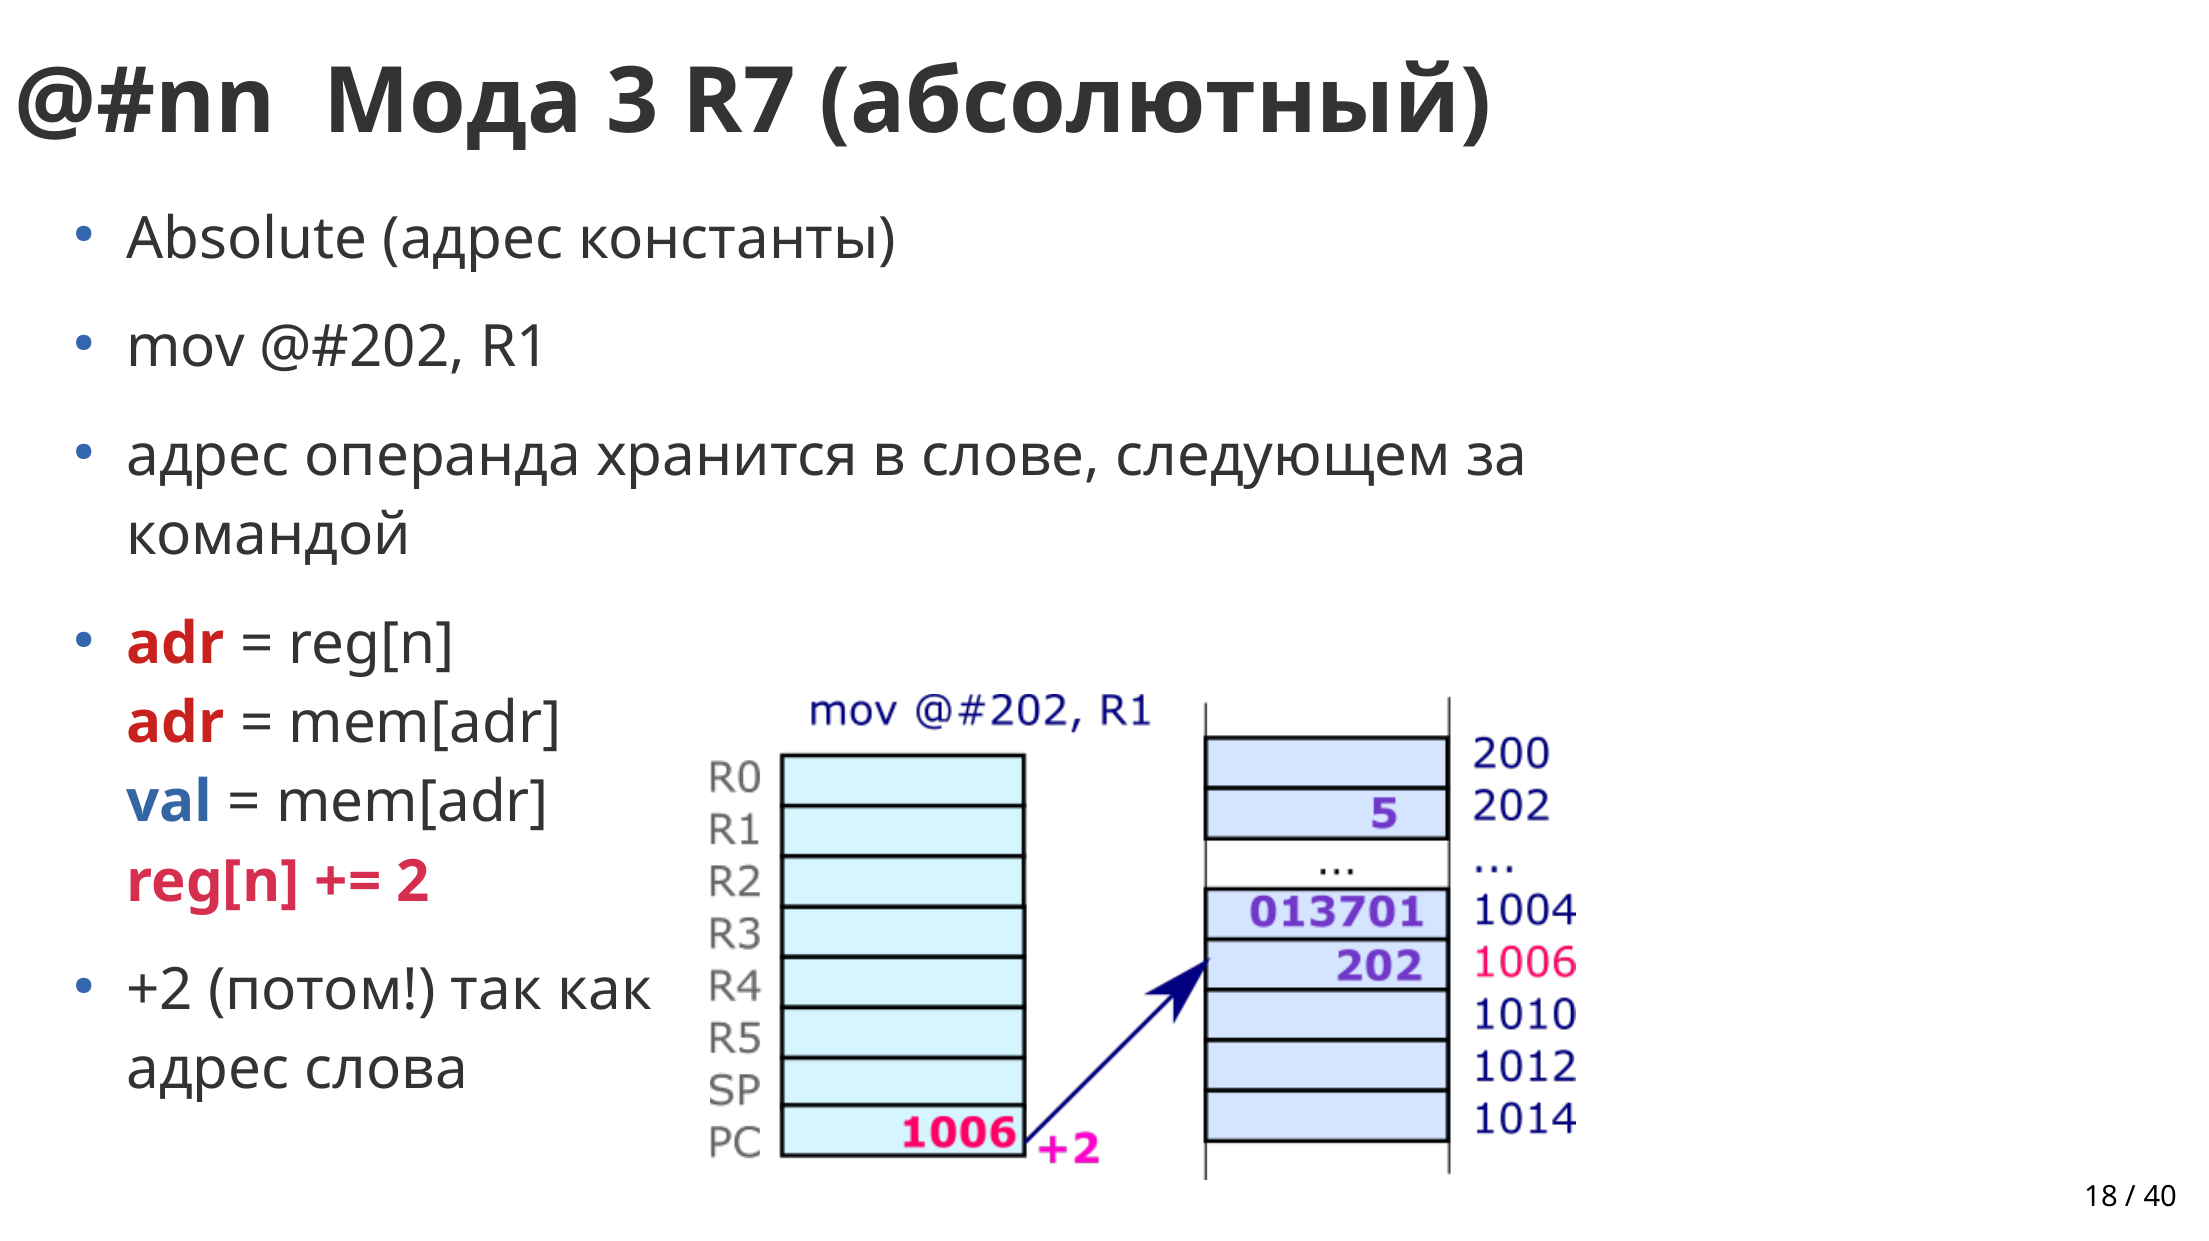

# @#nn Мода 3 R7 (абсолютный)
Absolute (адрес константы)
mov @#202, R1
адрес операнда хранится в слове, следующем за командой
adr = reg[n]
adr = mem[adr]
val = mem[adr]
reg[n] += 2
+2 (потом!) так как
адрес слова
18